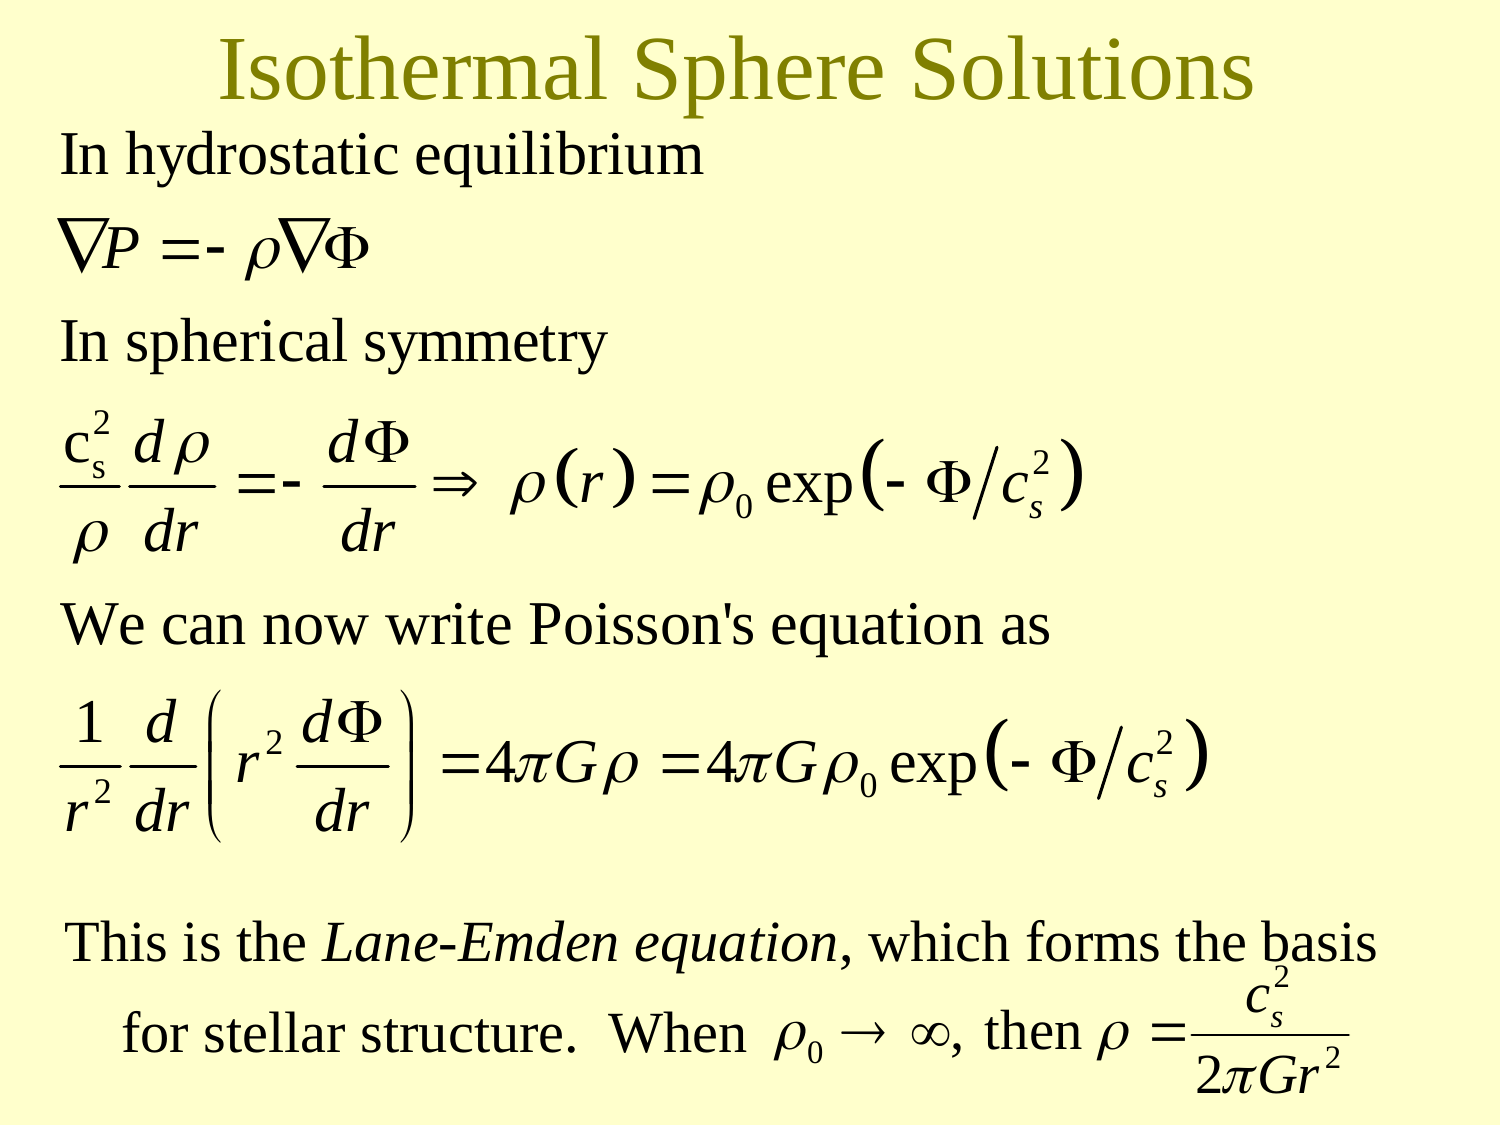

# Isothermal Sphere Solutions
This is the Lane-Emden equation, which forms the basis for stellar structure. When